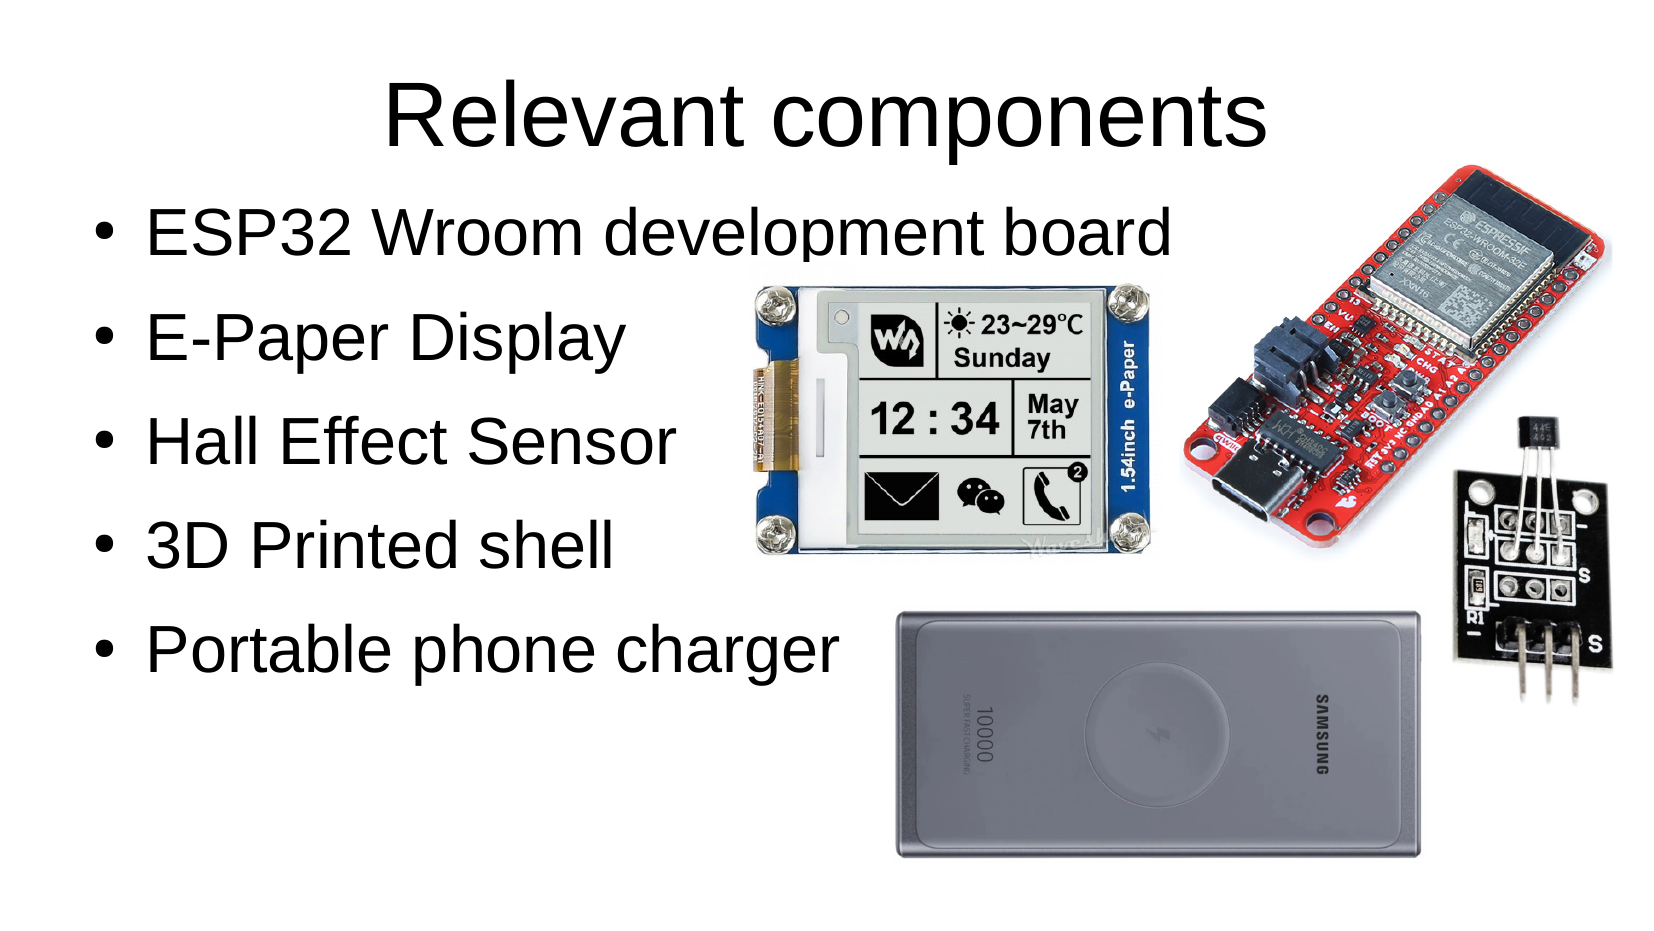

Relevant components
# ESP32 Wroom development board
E-Paper Display
Hall Effect Sensor
3D Printed shell
Portable phone charger